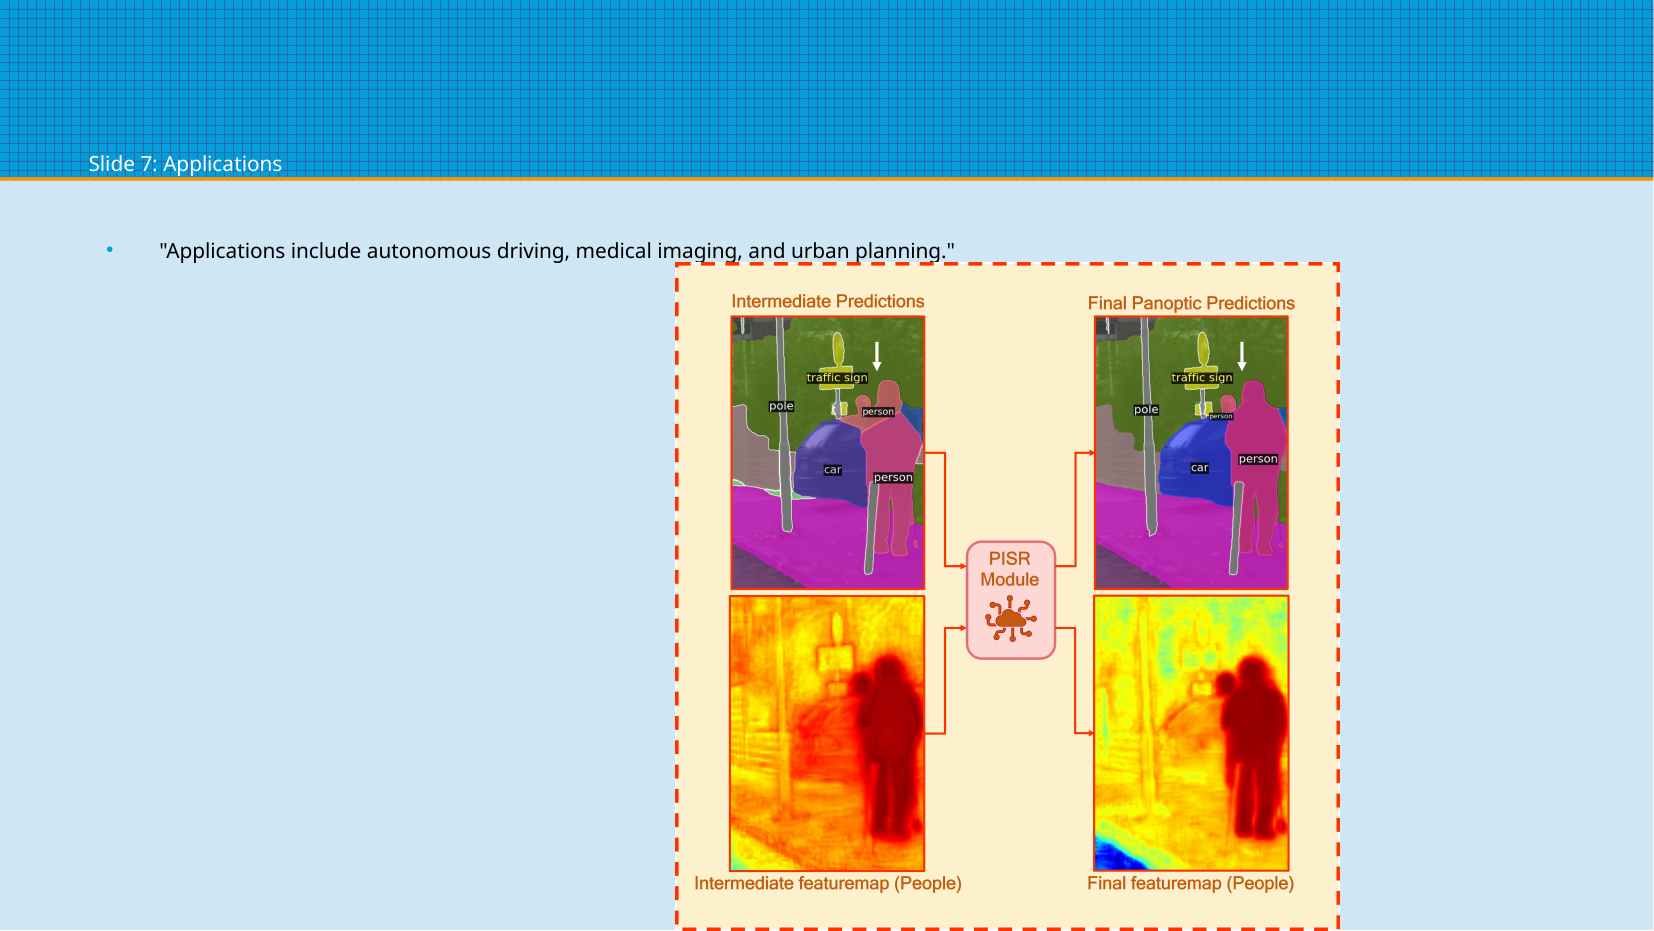

# Slide 7: Applications
"Applications include autonomous driving, medical imaging, and urban planning."